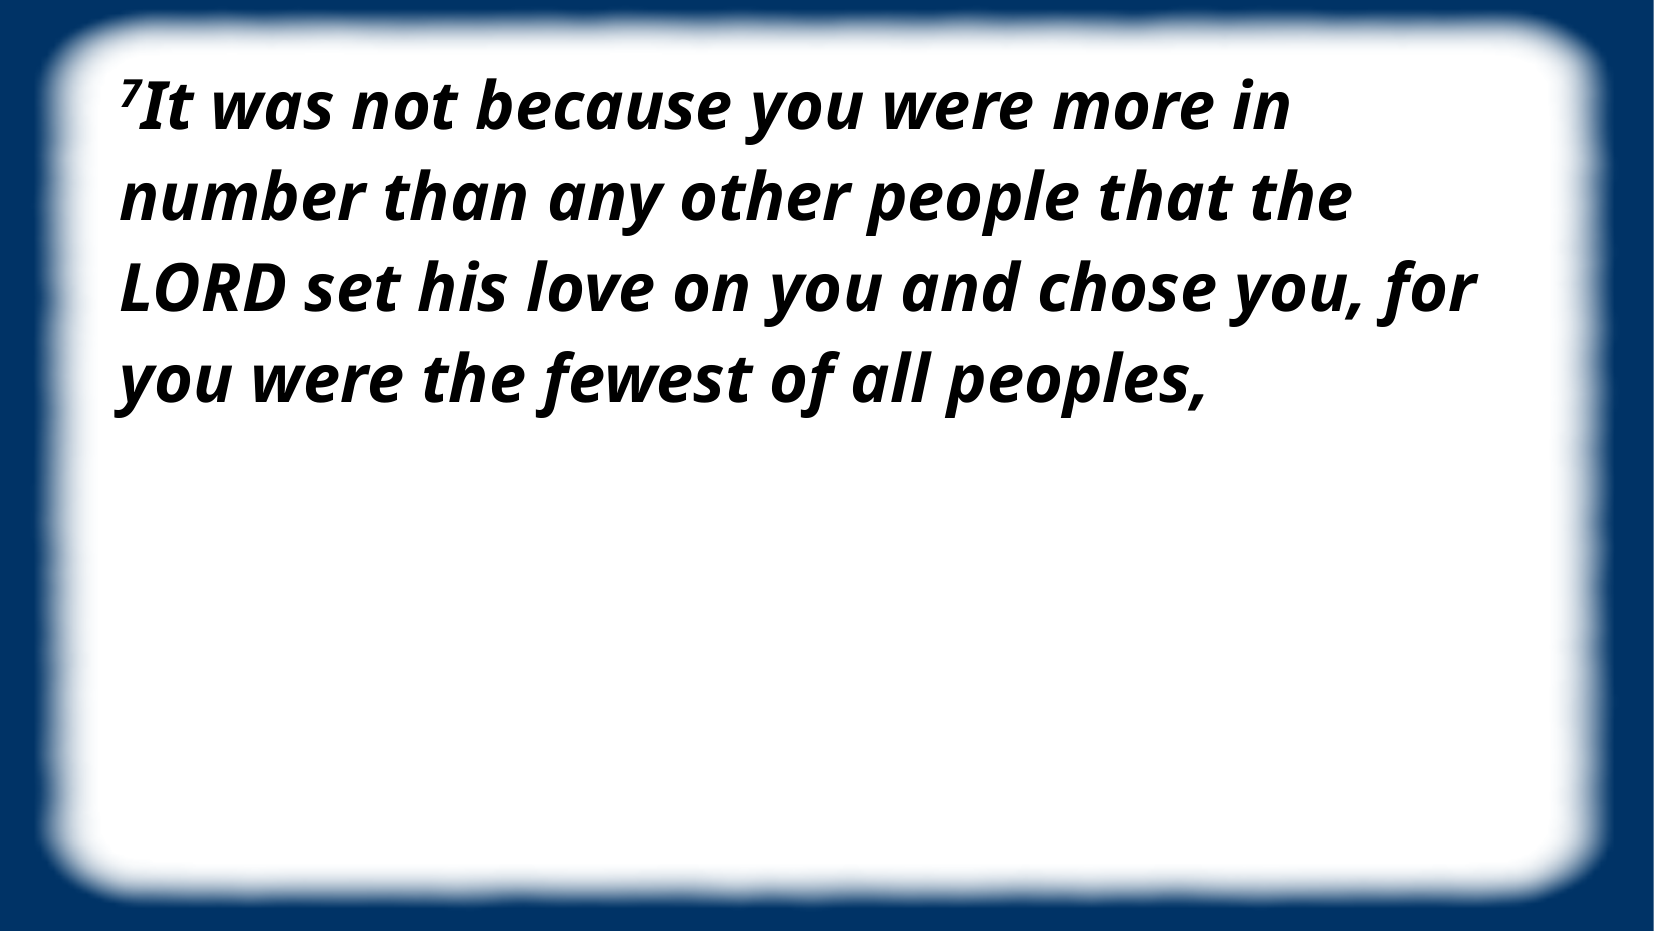

7It was not because you were more in number than any other people that the LORD set his love on you and chose you, for you were the fewest of all peoples,